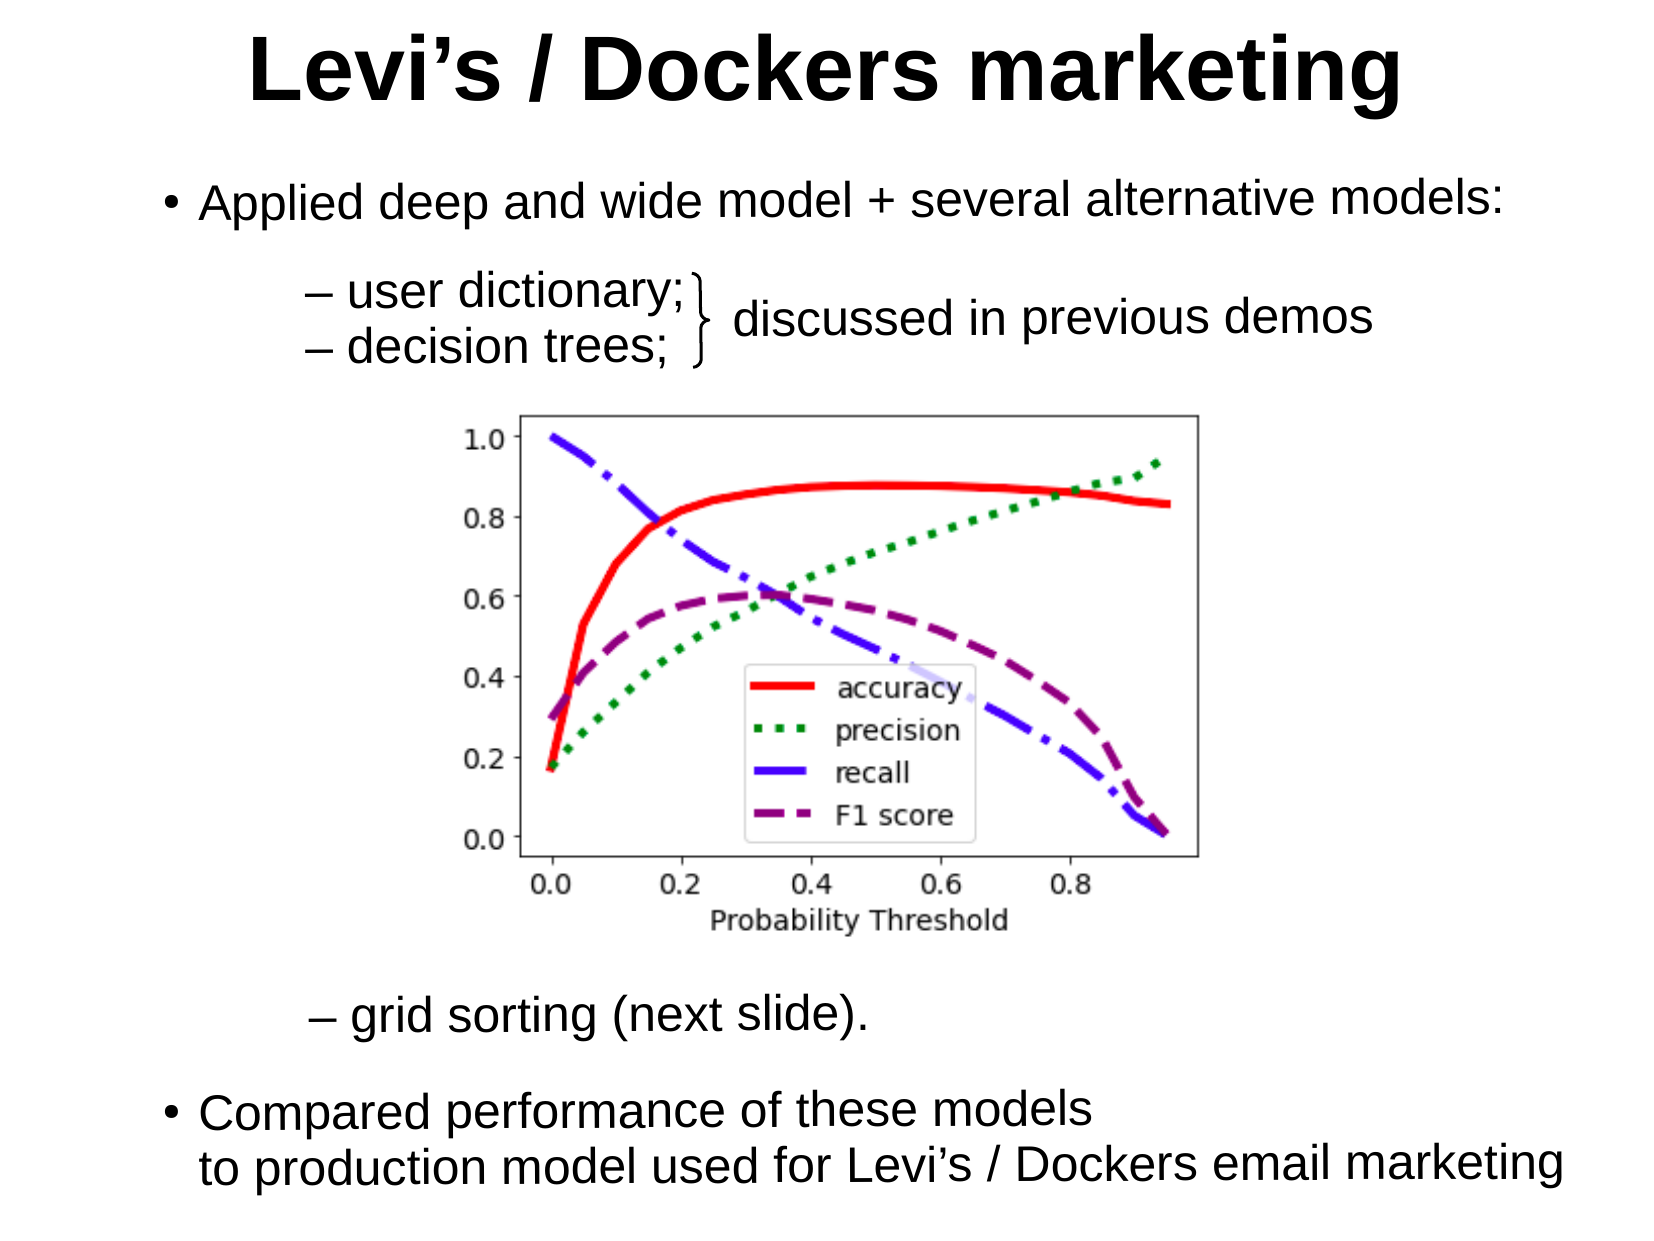

# Levi’s / Dockers marketing
– user dictionary;
– decision trees;
– grid sorting (next slide).
Applied deep and wide model + several alternative models:
discussed in previous demos
Compared performance of these models
to production model used for Levi’s / Dockers email marketing